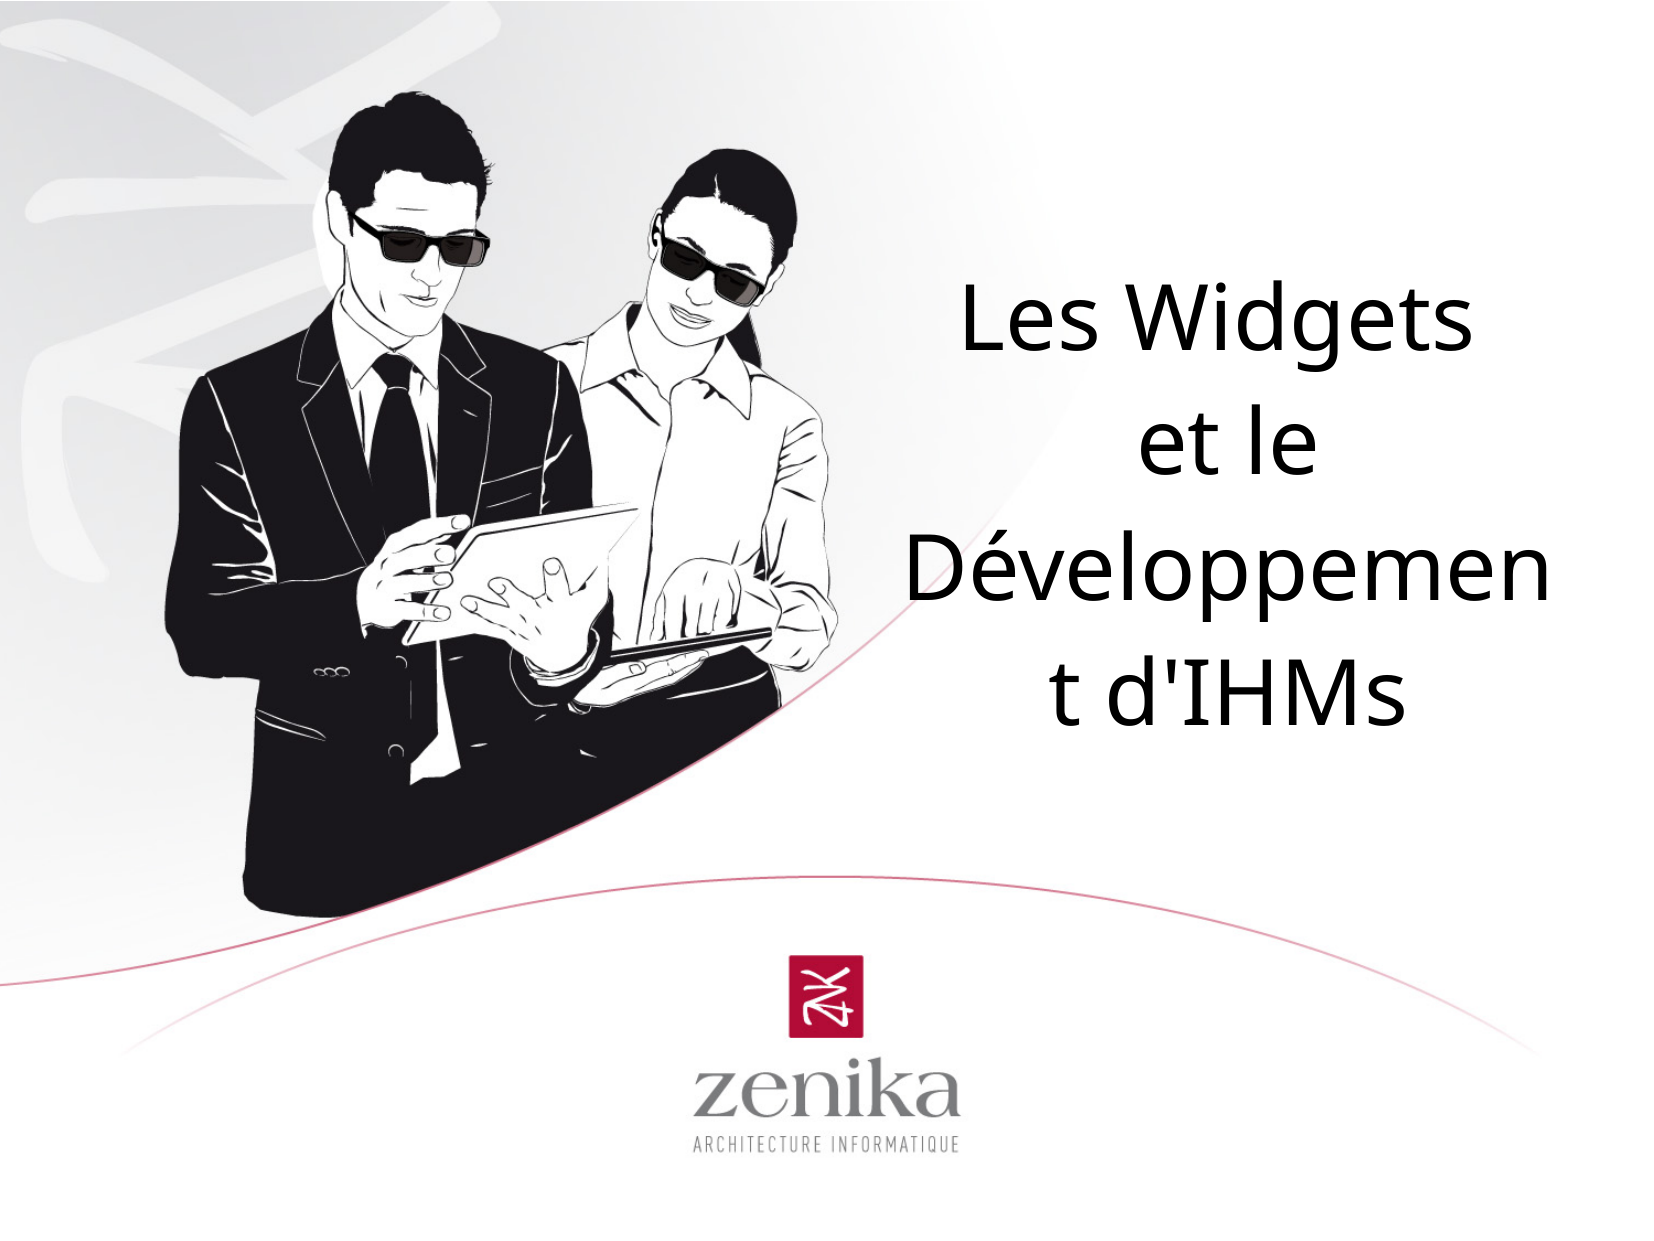

# Les Widgets et le Développement d'IHMs